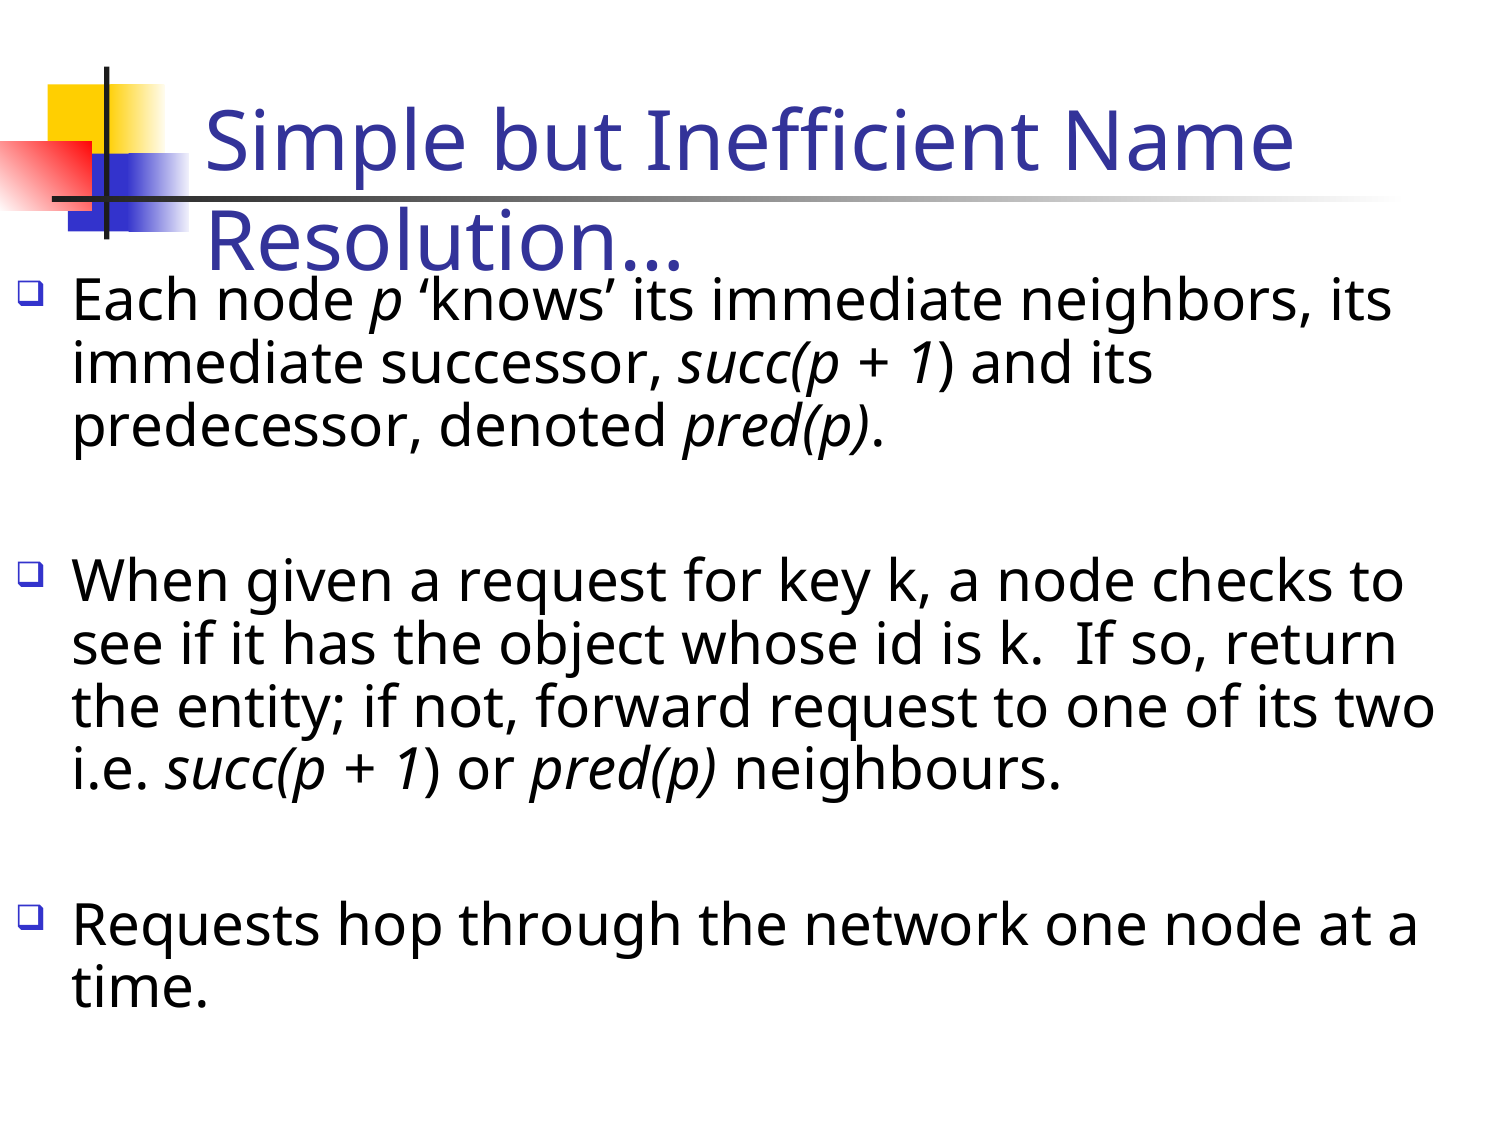

Simple but Inefficient Name Resolution…
Each node p ‘knows’ its immediate neighbors, its immediate successor, succ(p + 1) and its predecessor, denoted pred(p).
When given a request for key k, a node checks to see if it has the object whose id is k. If so, return the entity; if not, forward request to one of its two i.e. succ(p + 1) or pred(p) neighbours.
Requests hop through the network one node at a time.